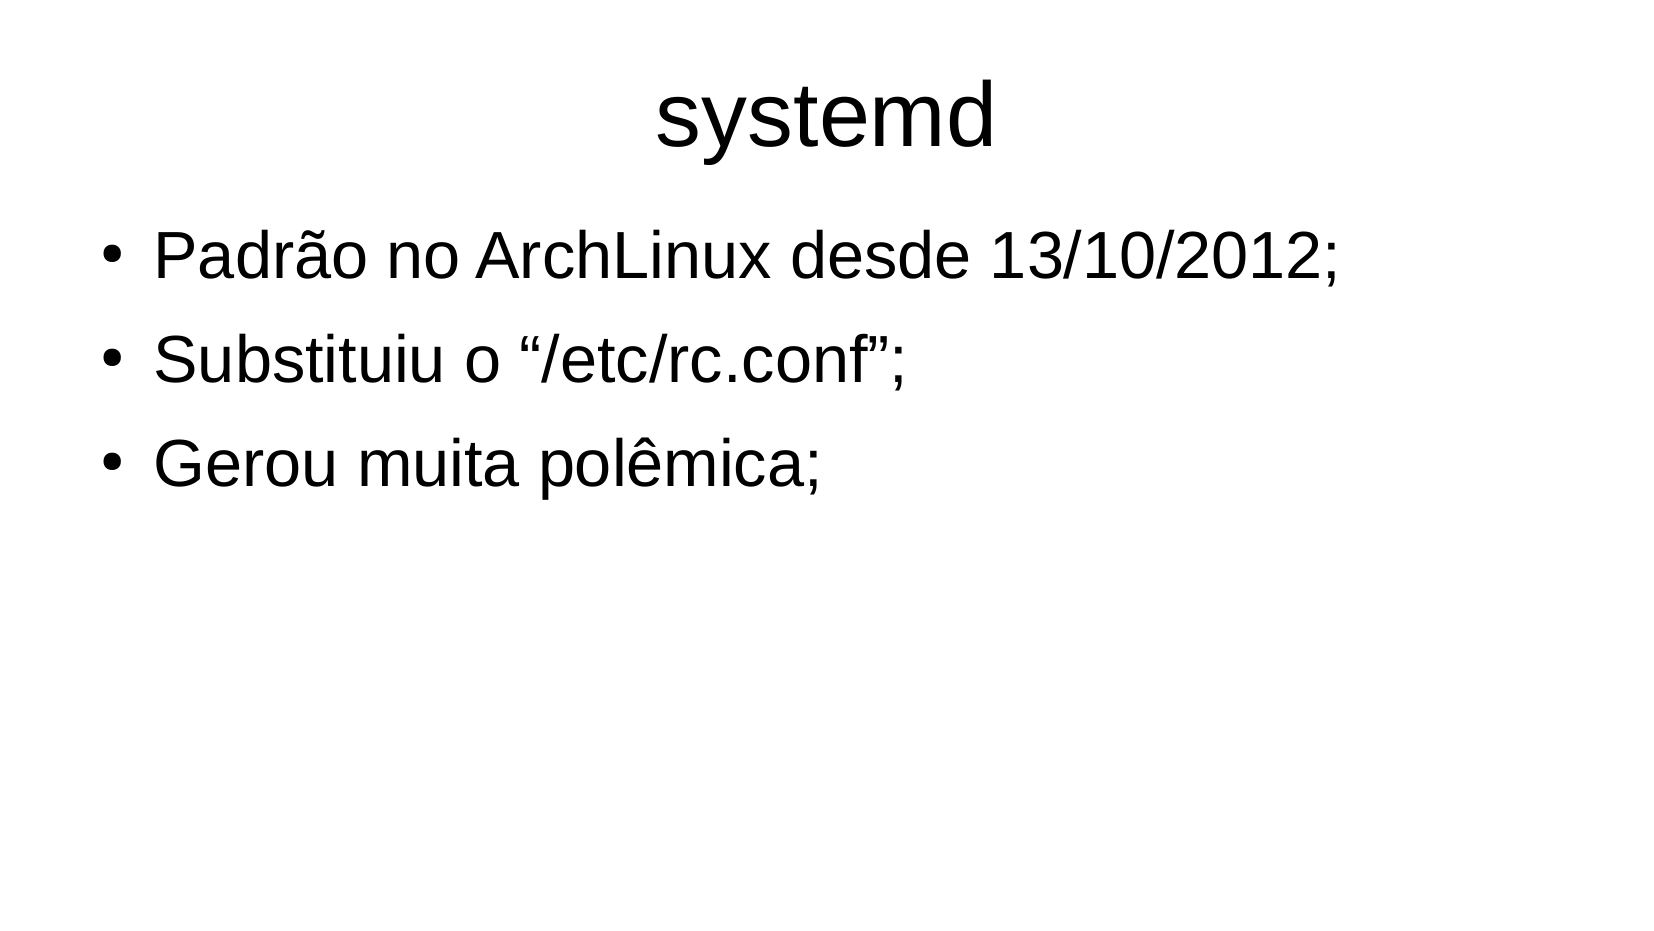

# systemd
Padrão no ArchLinux desde 13/10/2012;
Substituiu o “/etc/rc.conf”;
Gerou muita polêmica;